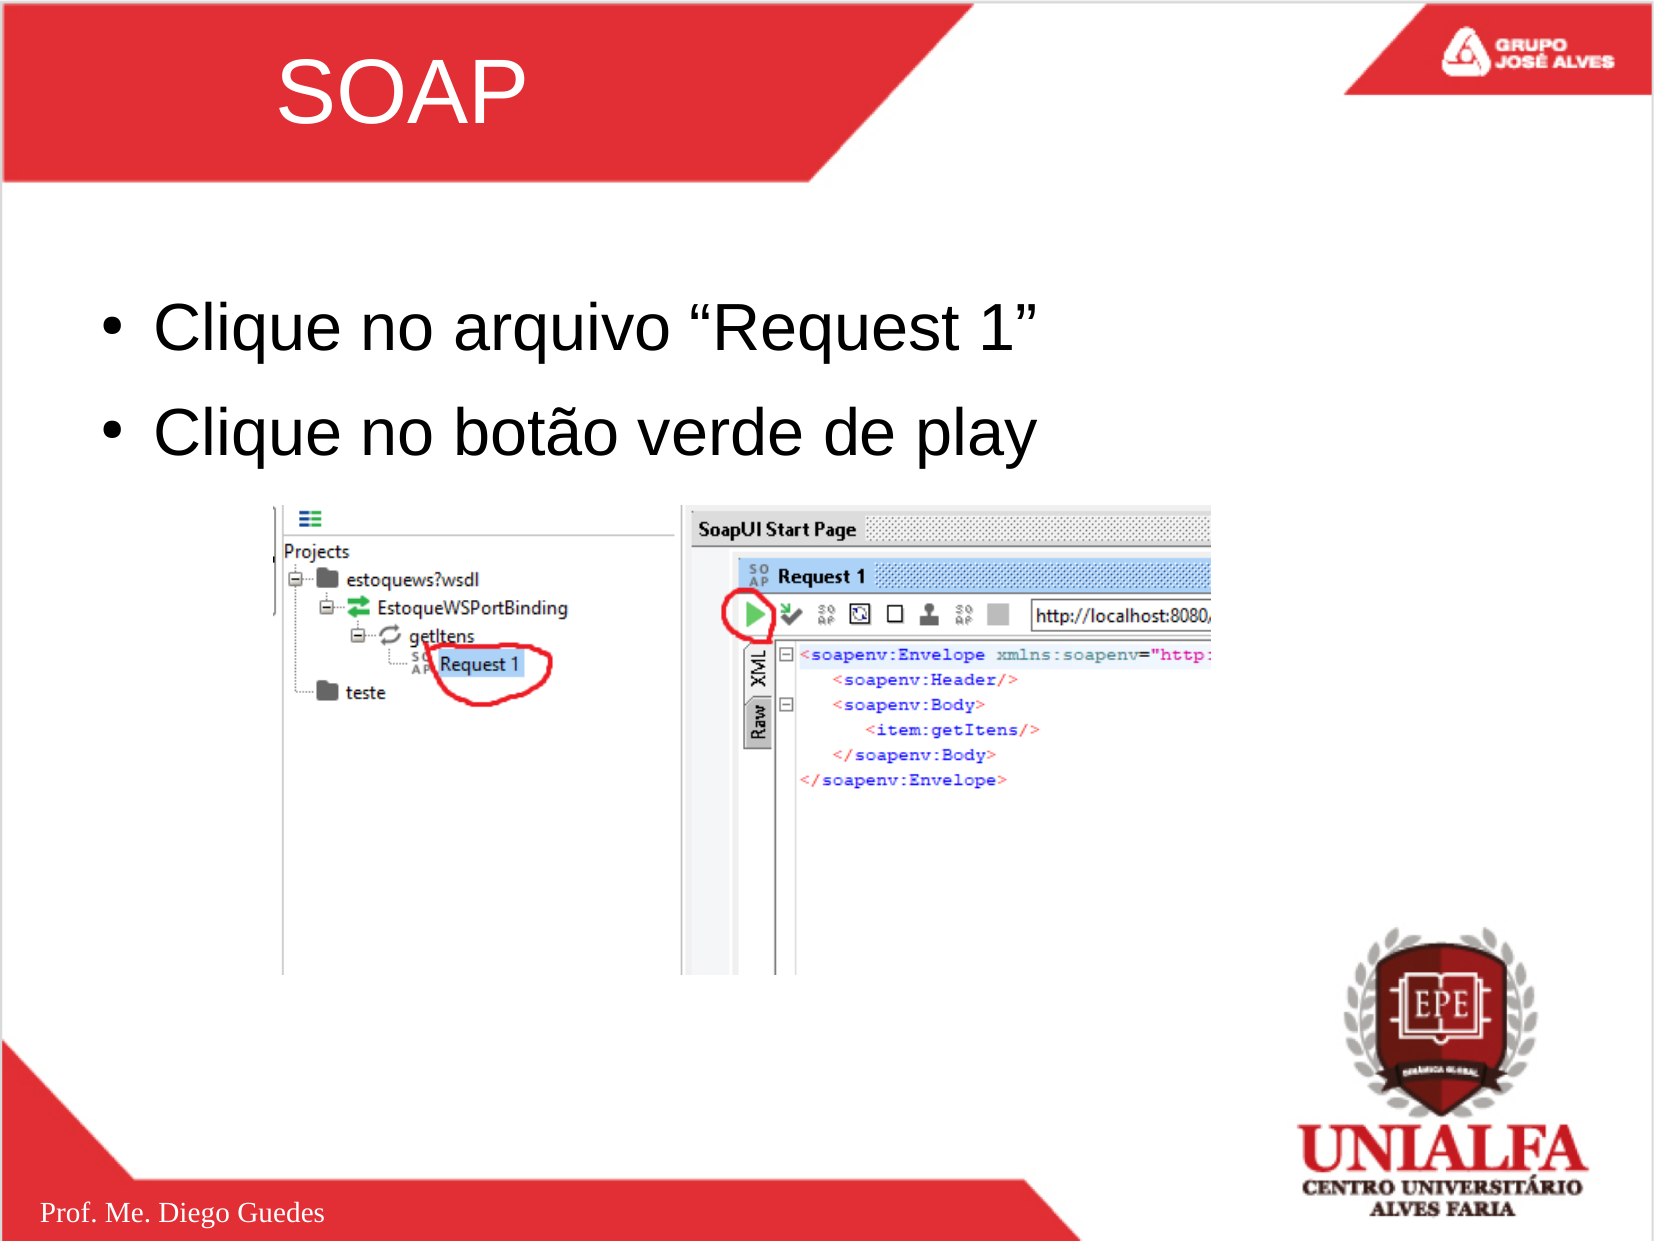

# SOAP
Clique no arquivo “Request 1”
Clique no botão verde de play